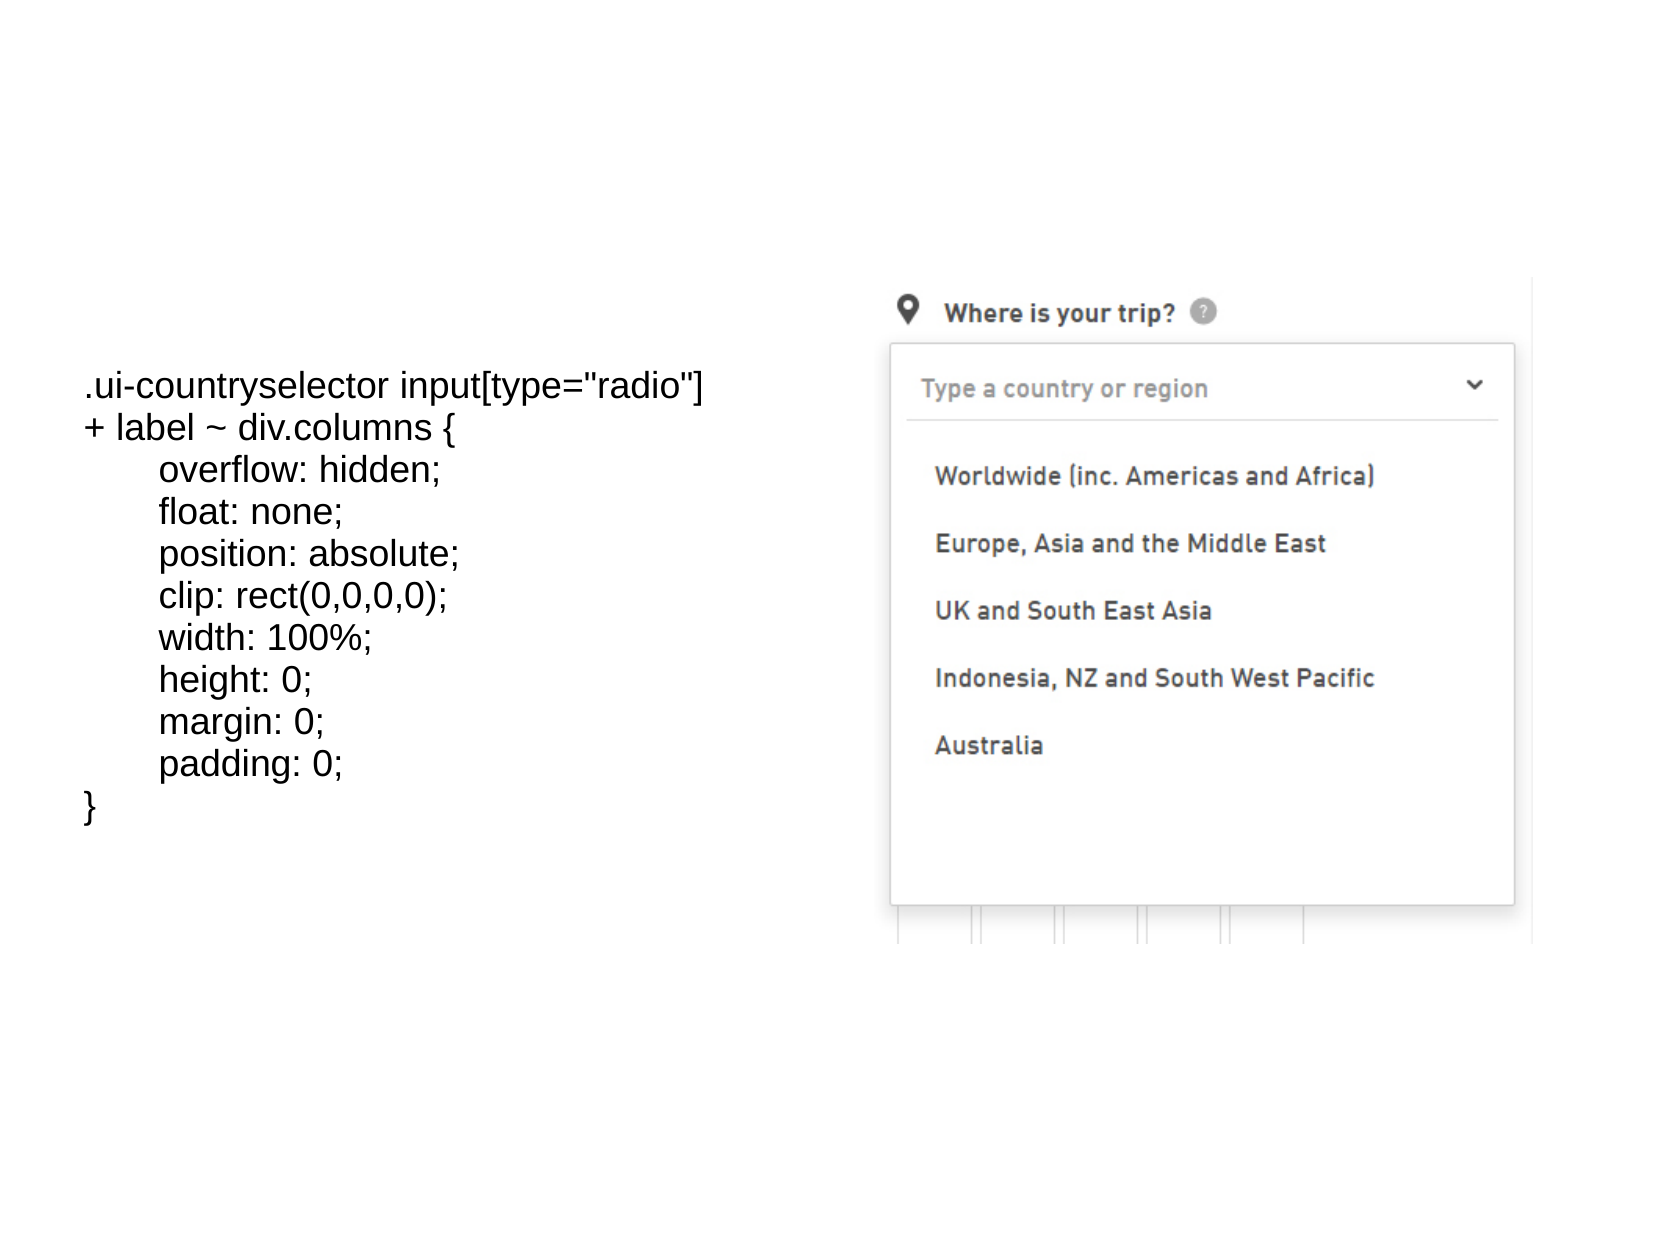

.ui-countryselector input[type="radio"]
+ label ~ div.columns {
	overflow: hidden;
	float: none;
	position: absolute;
	clip: rect(0,0,0,0);
	width: 100%;
	height: 0;
	margin: 0;
	padding: 0;
}